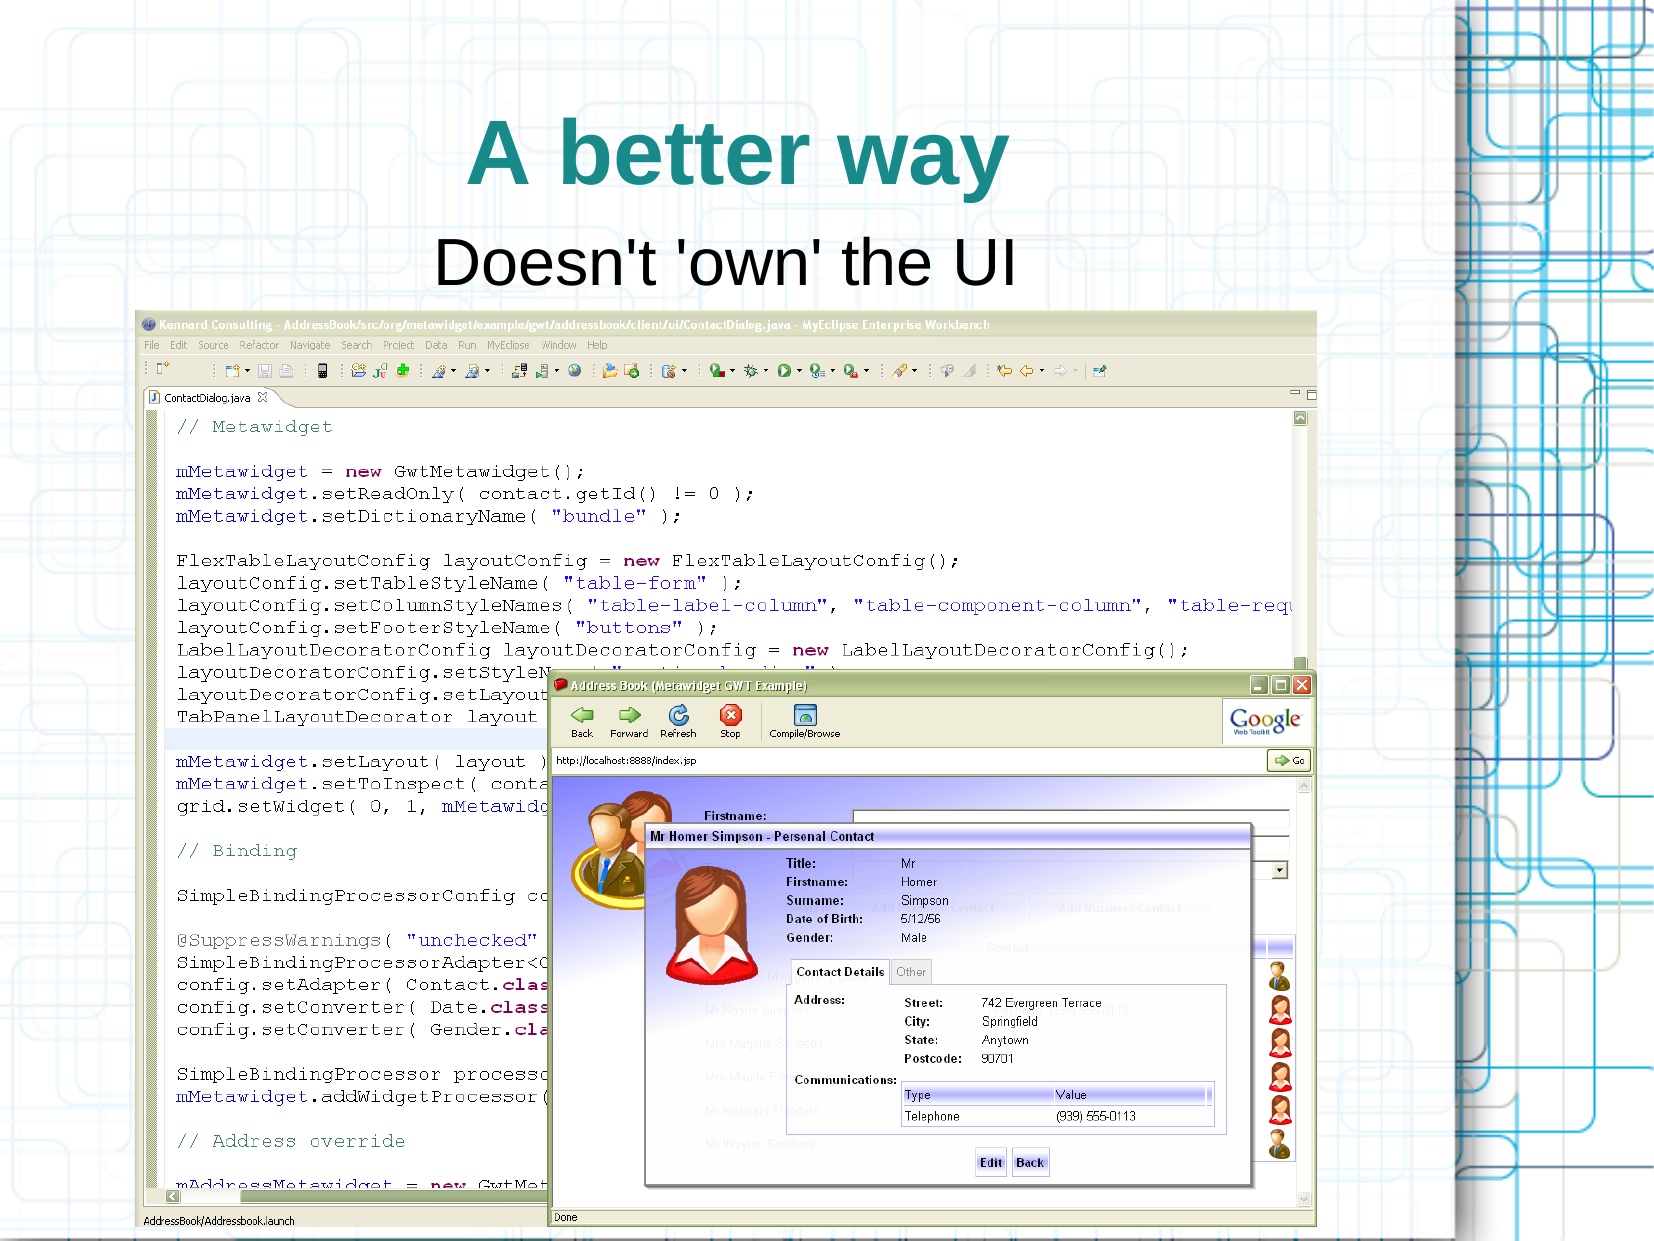

# A better way
Doesn't 'own' the UI